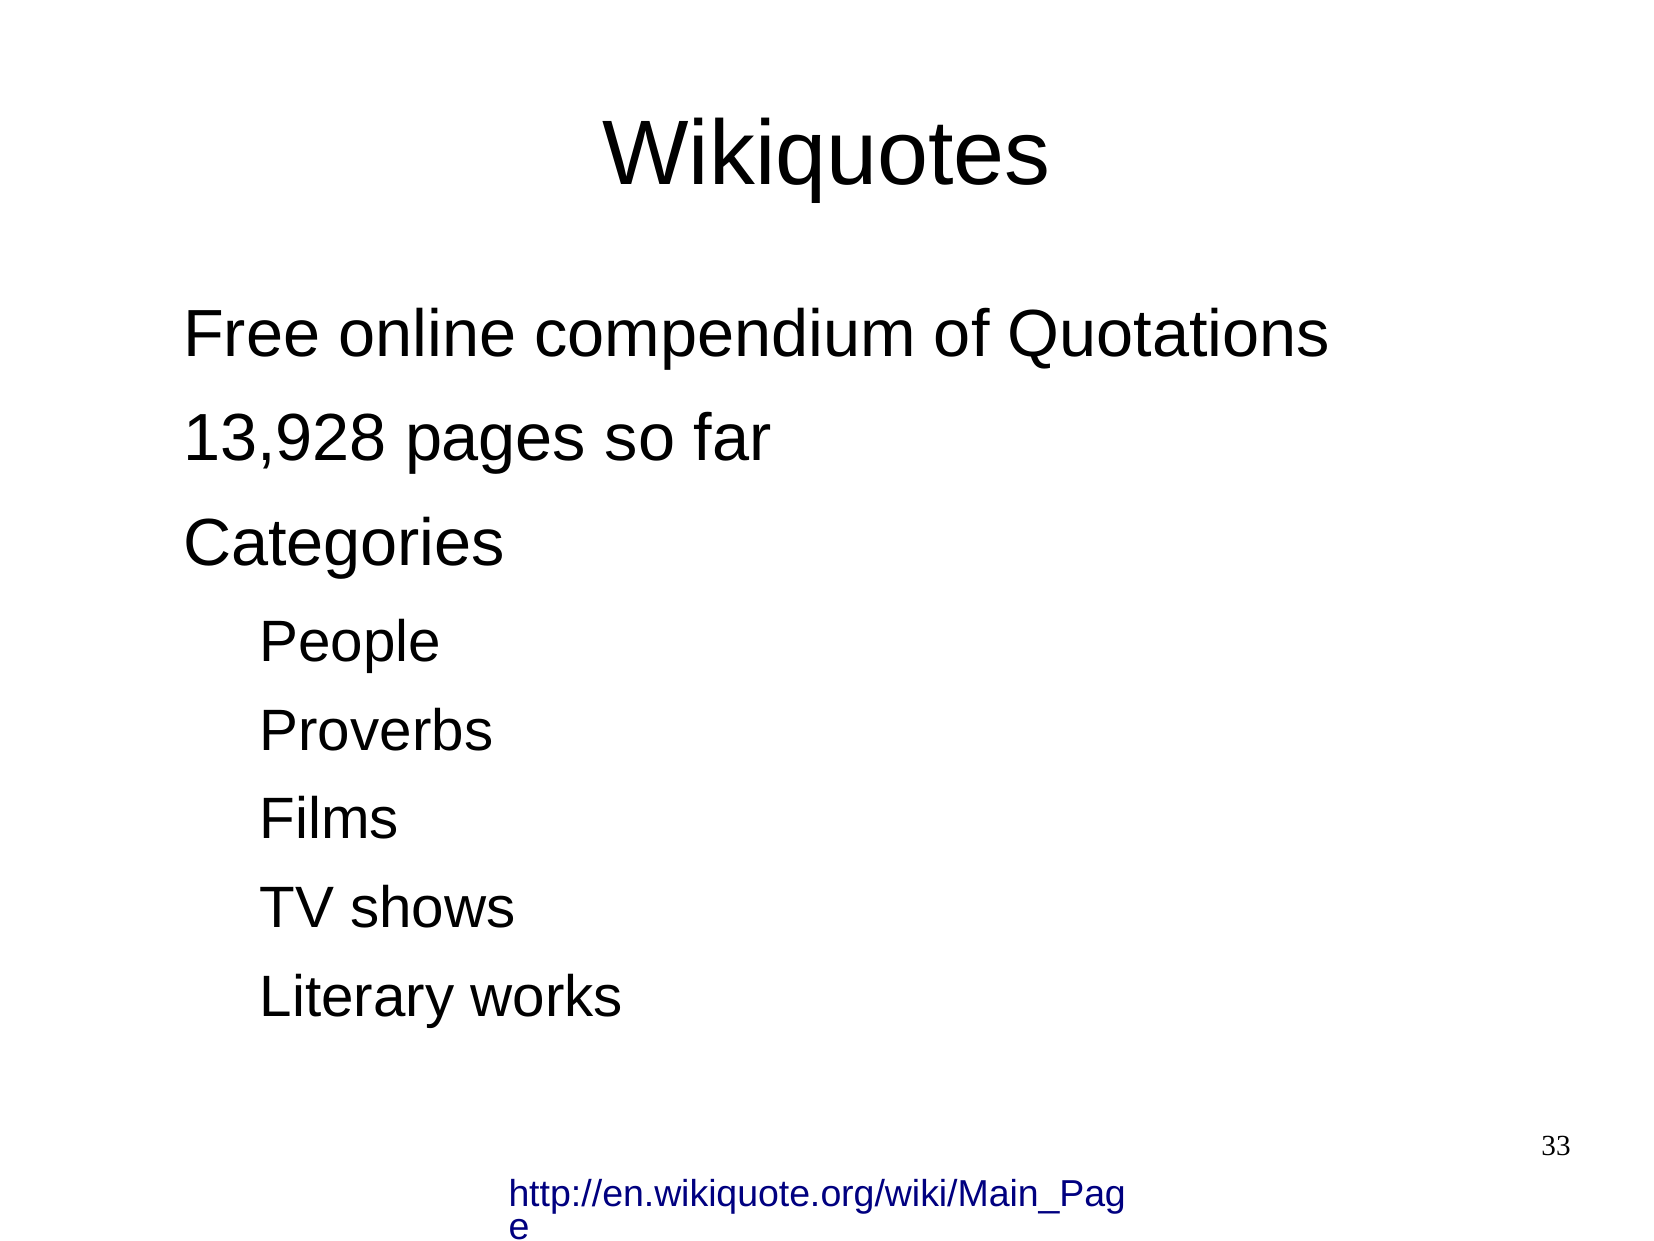

# Wikiquotes
Free online compendium of Quotations
13,928 pages so far
Categories
People
Proverbs
Films
TV shows
Literary works
33
http://en.wikiquote.org/wiki/Main_Page